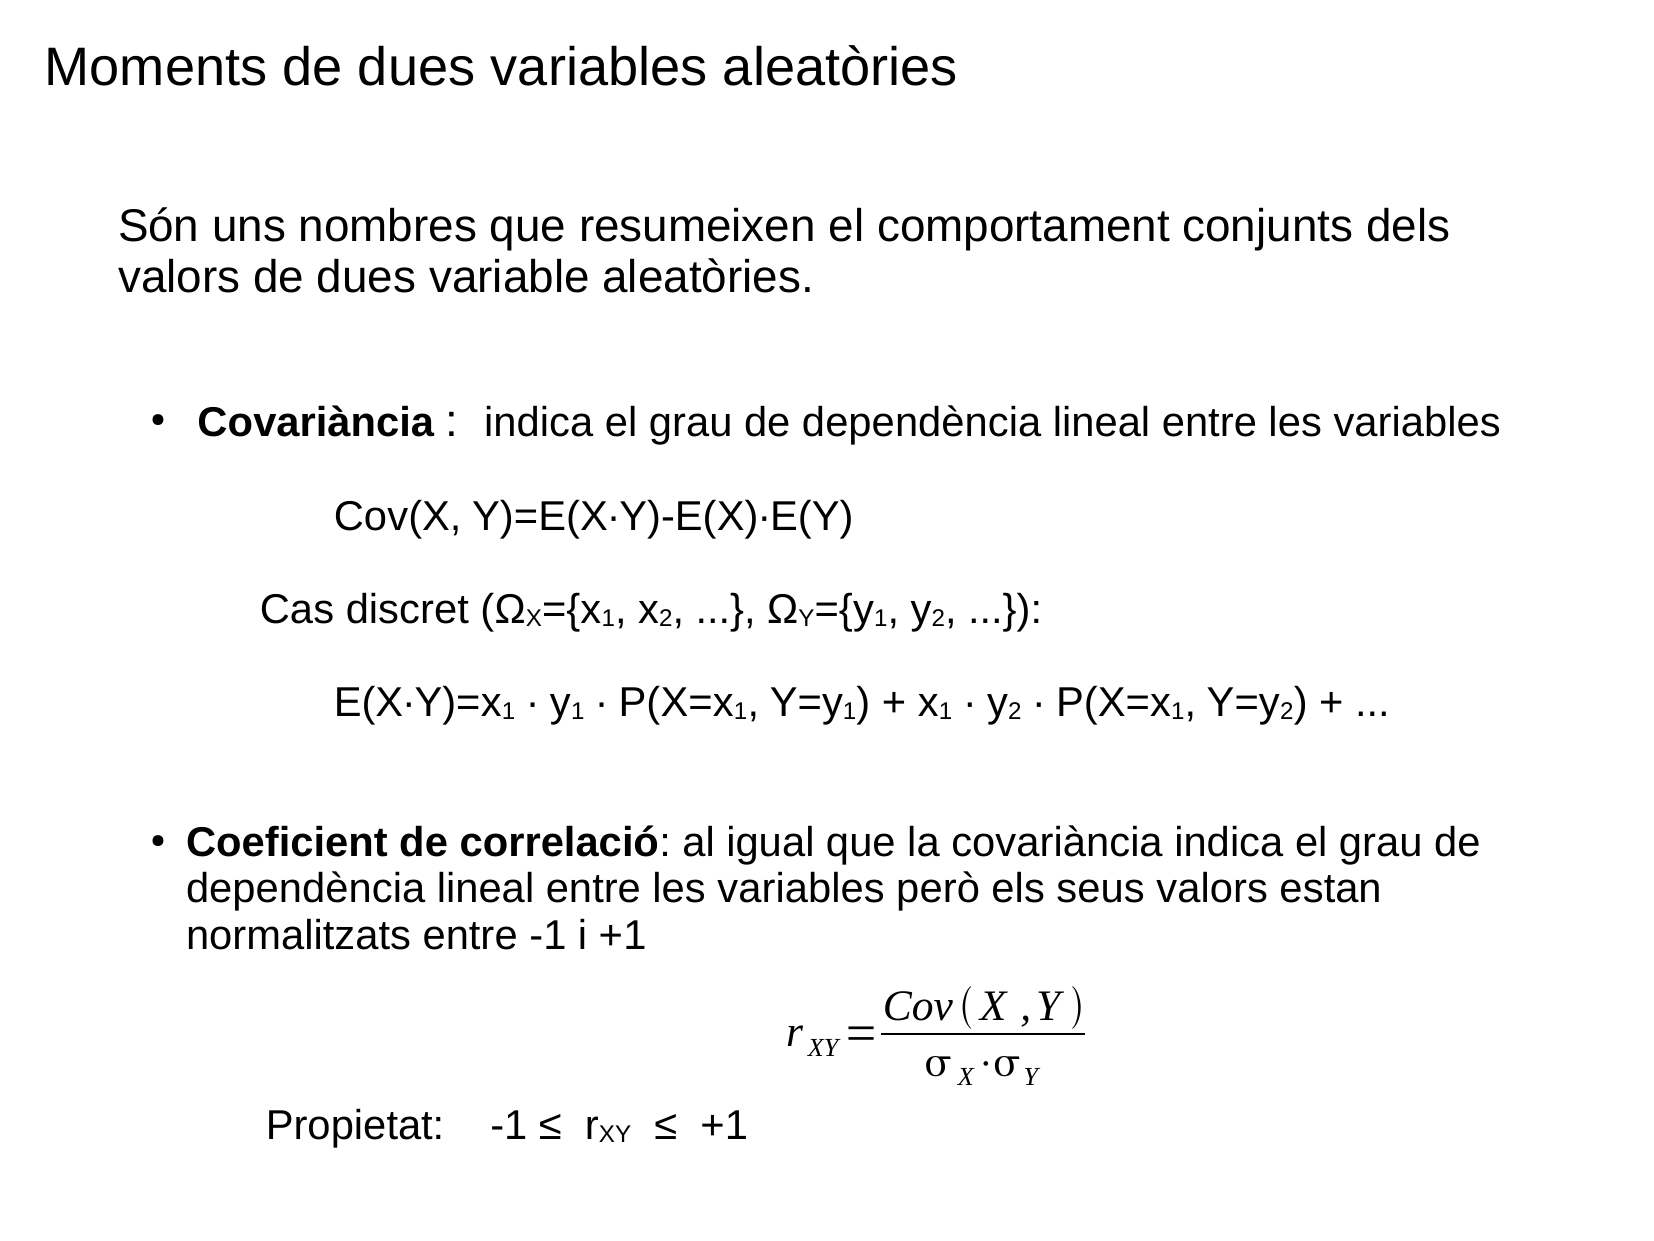

Moments de dues variables aleatòries
	Són uns nombres que resumeixen el comportament conjunts dels
	valors de dues variable aleatòries.
 Covariància : indica el grau de dependència lineal entre les variables
		Cov(X, Y)=E(X∙Y)-E(X)∙E(Y)
	Cas discret (ΩX={x1, x2, ...}, ΩY={y1, y2, ...}):
		E(X∙Y)=x1 ∙ y1 ∙ P(X=x1, Y=y1) + x1 ∙ y2 ∙ P(X=x1, Y=y2) + ...
Coeficient de correlació: al igual que la covariància indica el grau de dependència lineal entre les variables però els seus valors estan normalitzats entre -1 i +1
			Propietat: -1 ≤ rXY ≤ +1